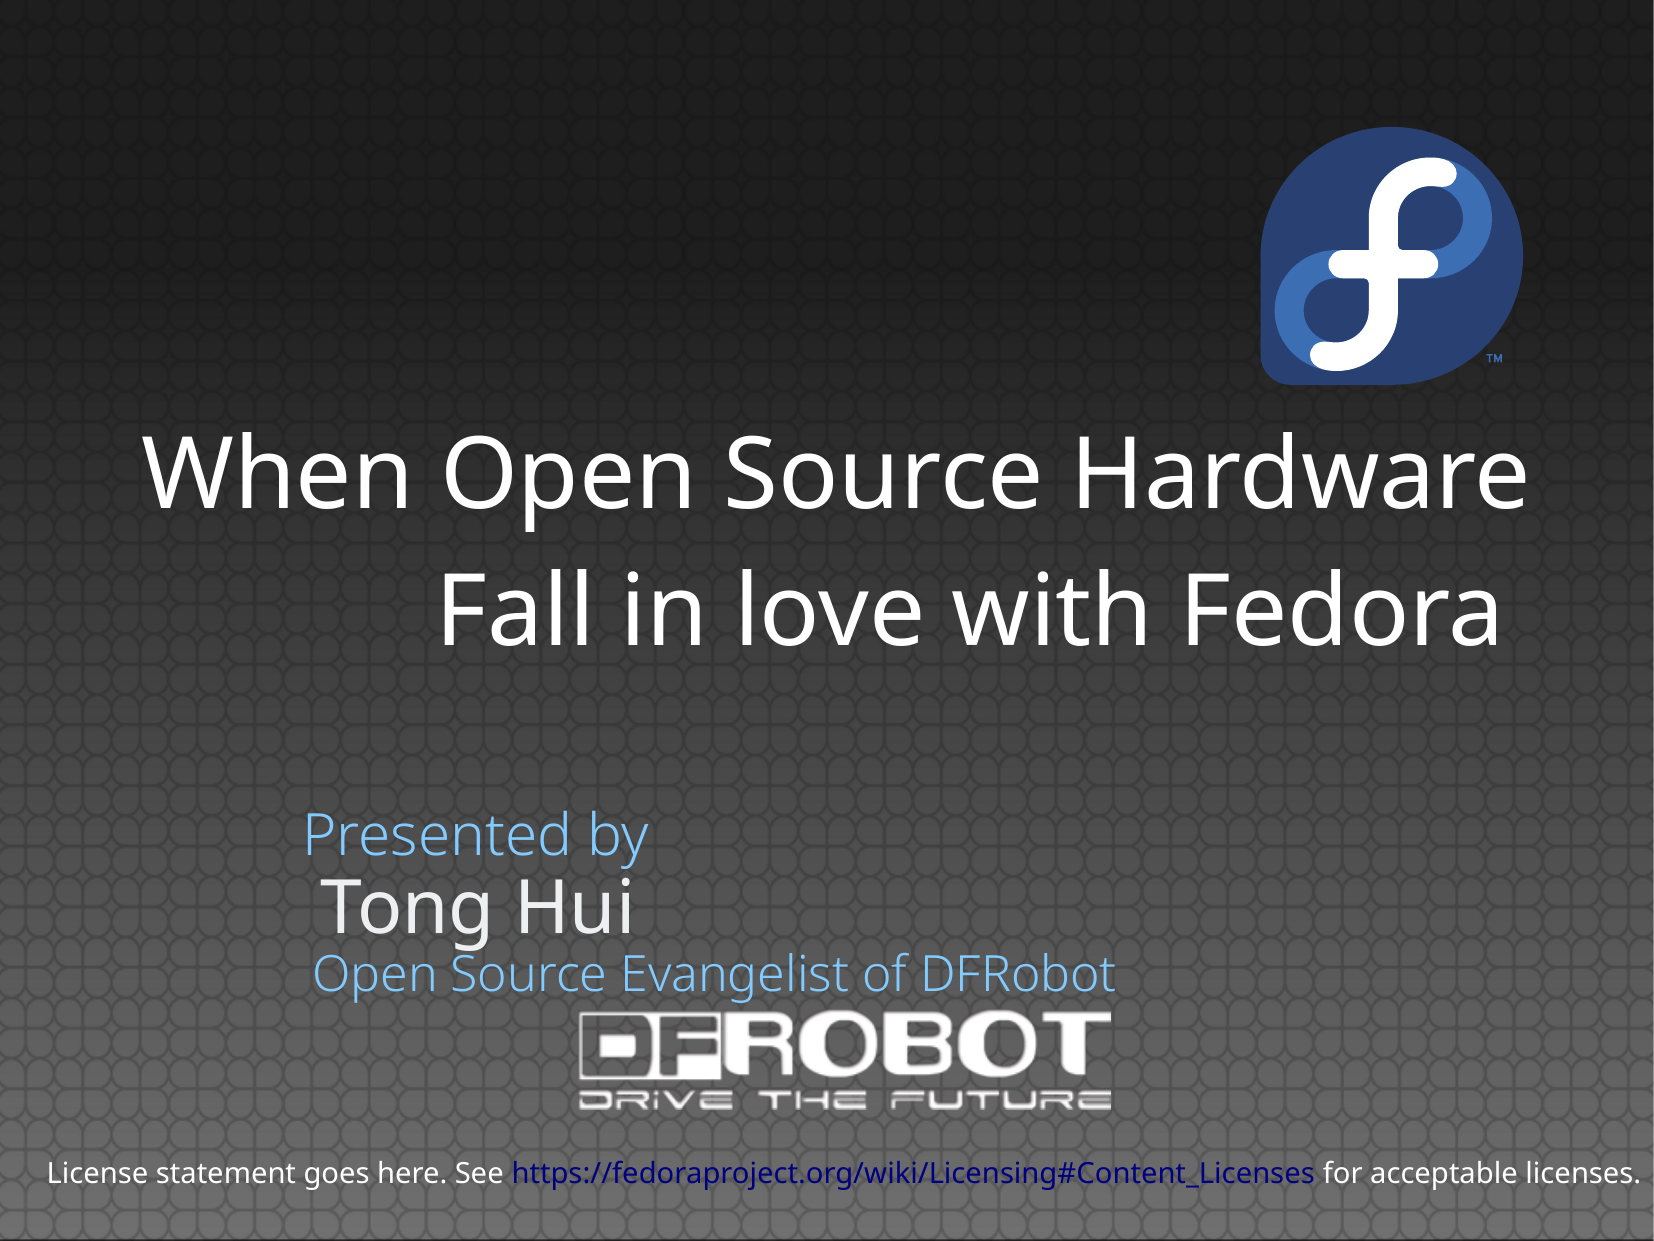

When Open Source Hardware
Fall in love with Fedora
Presented by
Tong Hui
Open Source Evangelist of DFRobot
License statement goes here. See https://fedoraproject.org/wiki/Licensing#Content_Licenses for acceptable licenses.